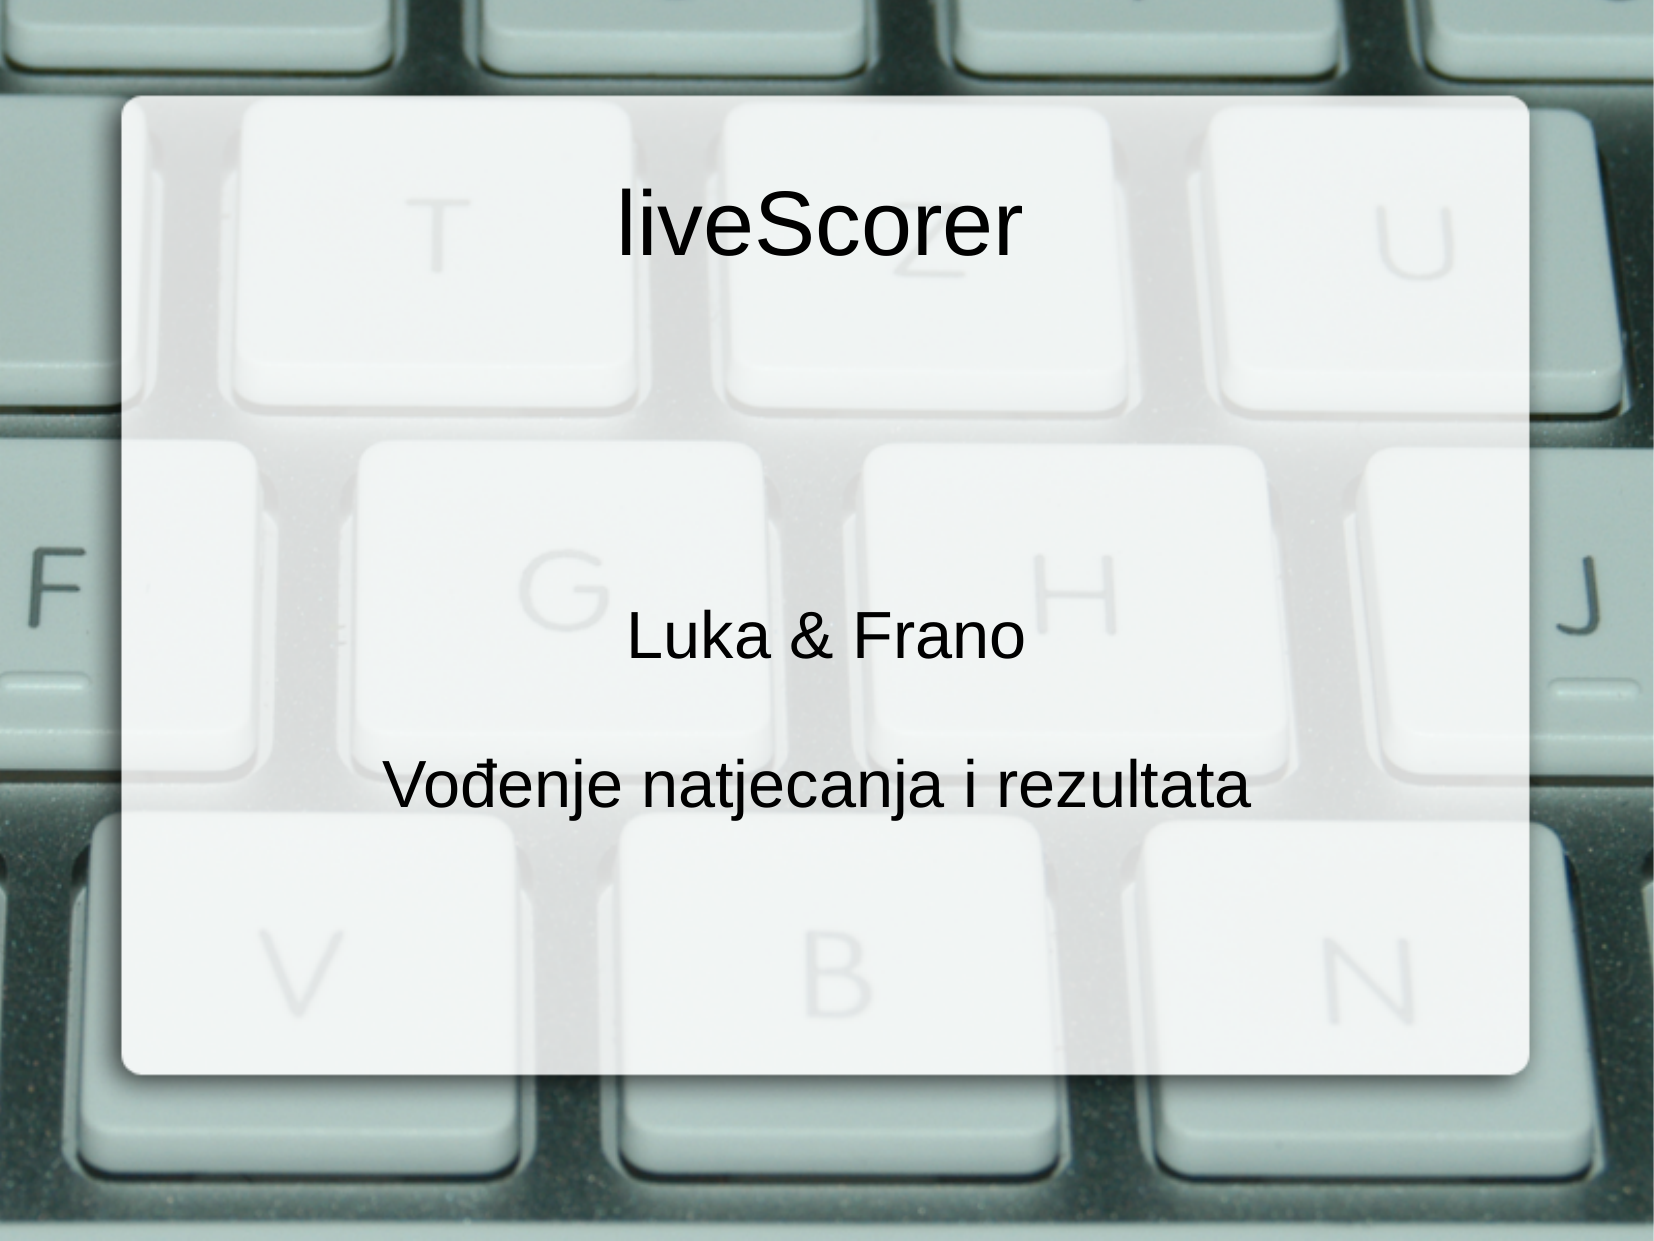

# liveScorer
Luka & Frano
Vođenje natjecanja i rezultata